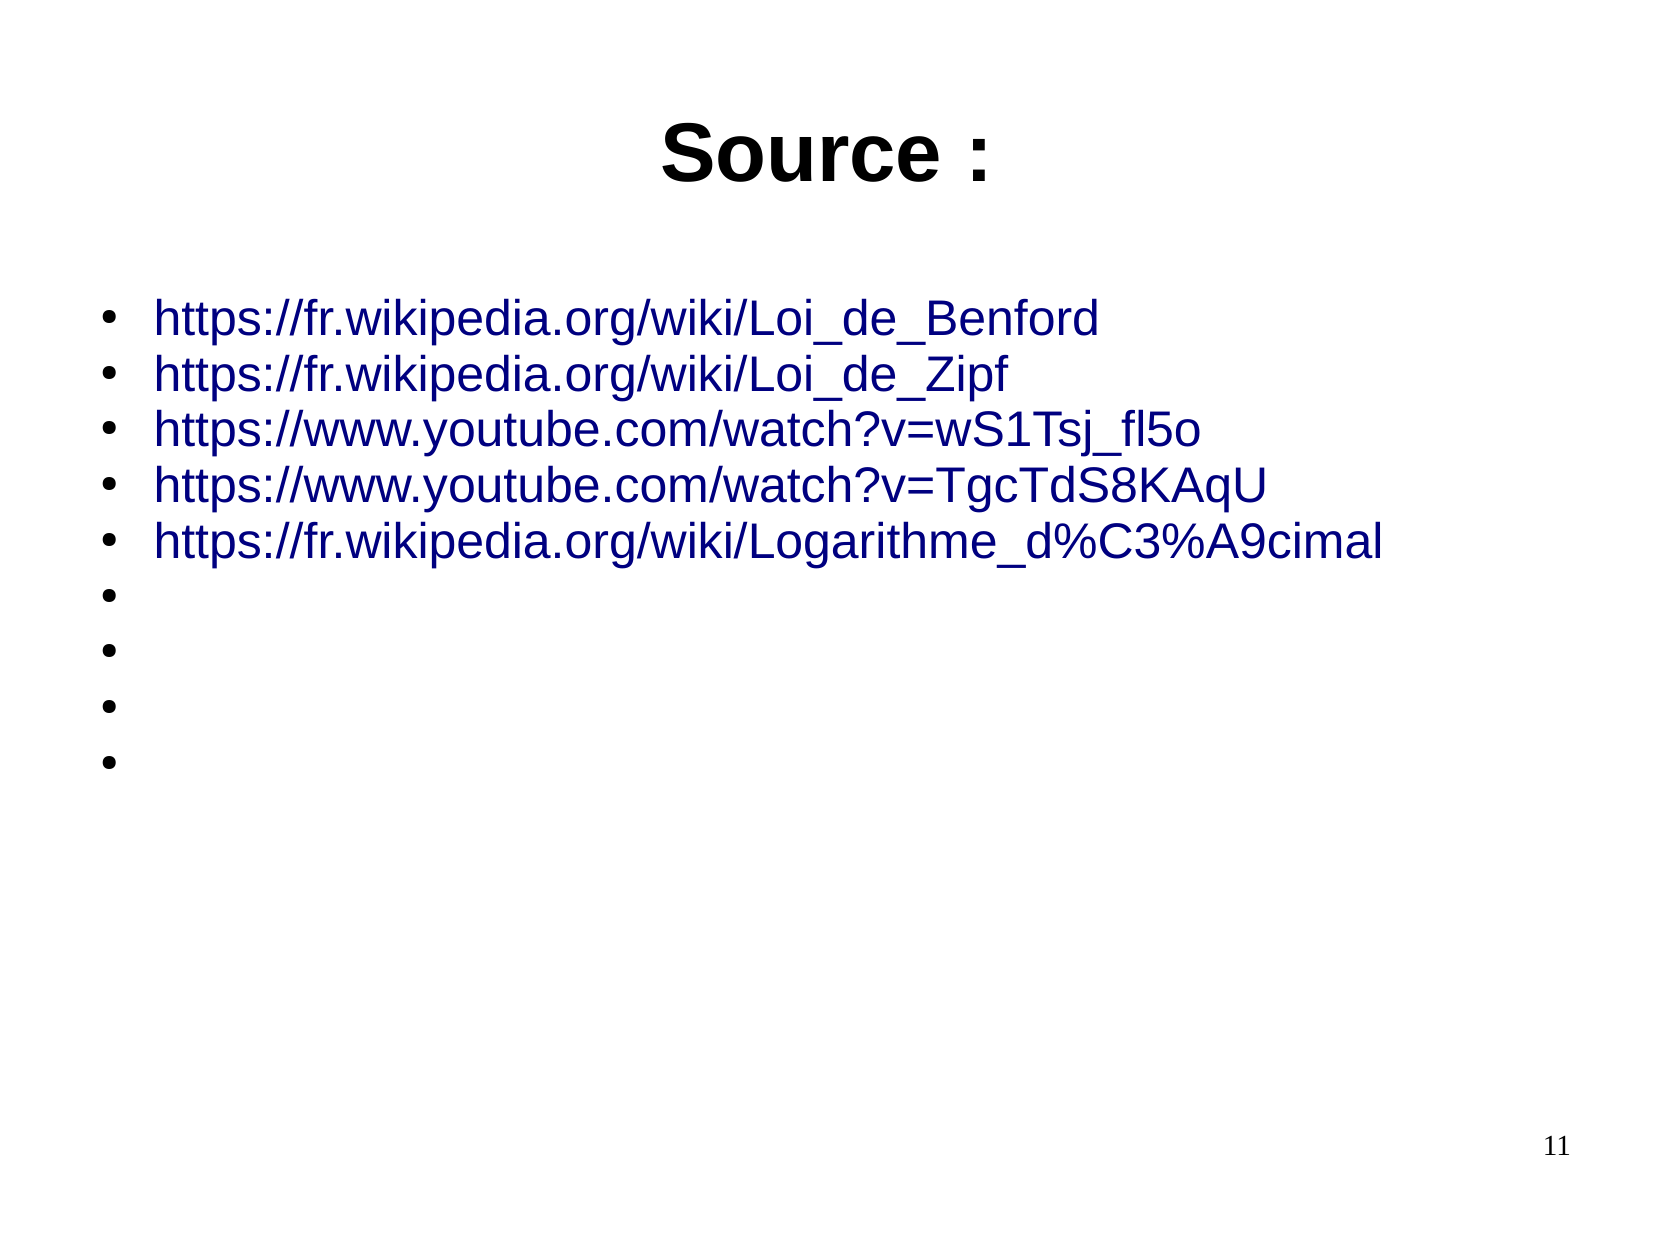

# Source :
https://fr.wikipedia.org/wiki/Loi_de_Benford
https://fr.wikipedia.org/wiki/Loi_de_Zipf
https://www.youtube.com/watch?v=wS1Tsj_fl5o
https://www.youtube.com/watch?v=TgcTdS8KAqU
https://fr.wikipedia.org/wiki/Logarithme_d%C3%A9cimal
11